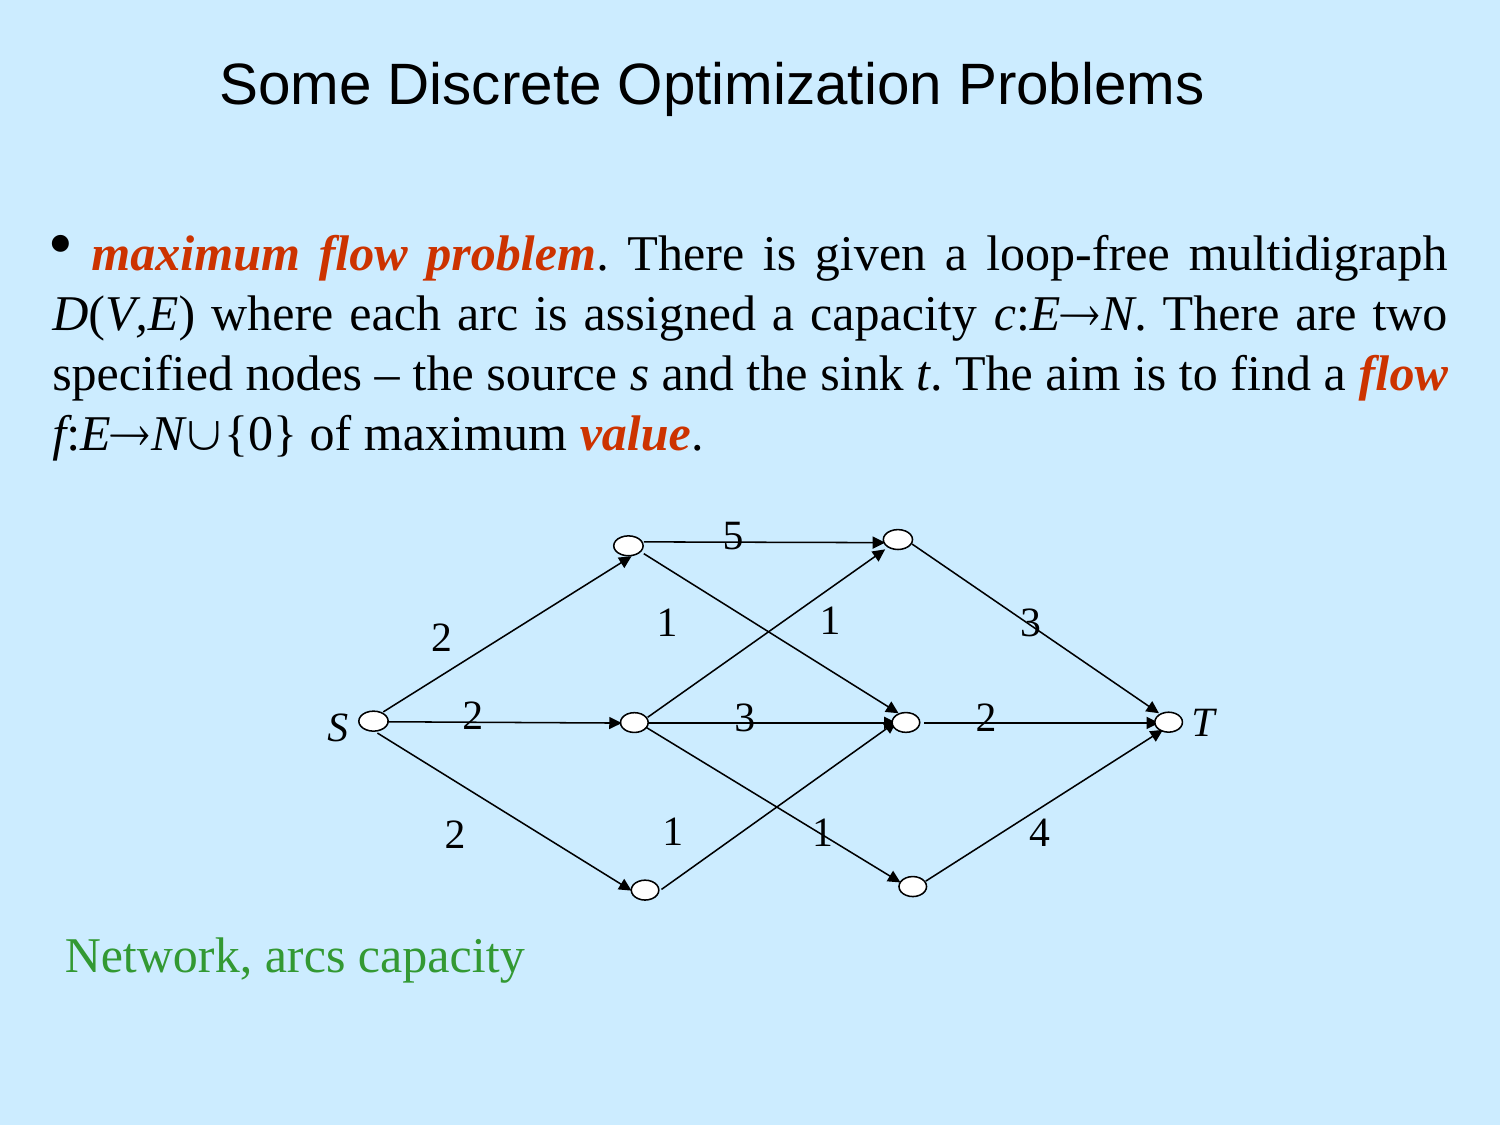

# Some Discrete Optimization Problems
 maximum flow problem. There is given a loop-free multidigraph D(V,E) where each arc is assigned a capacity c:EN. There are two specified nodes – the source s and the sink t. The aim is to find a flow f:EN{0} of maximum value.
5
1
1
3
2
2
3
2
T
S
1
1
4
2
Network, arcs capacity